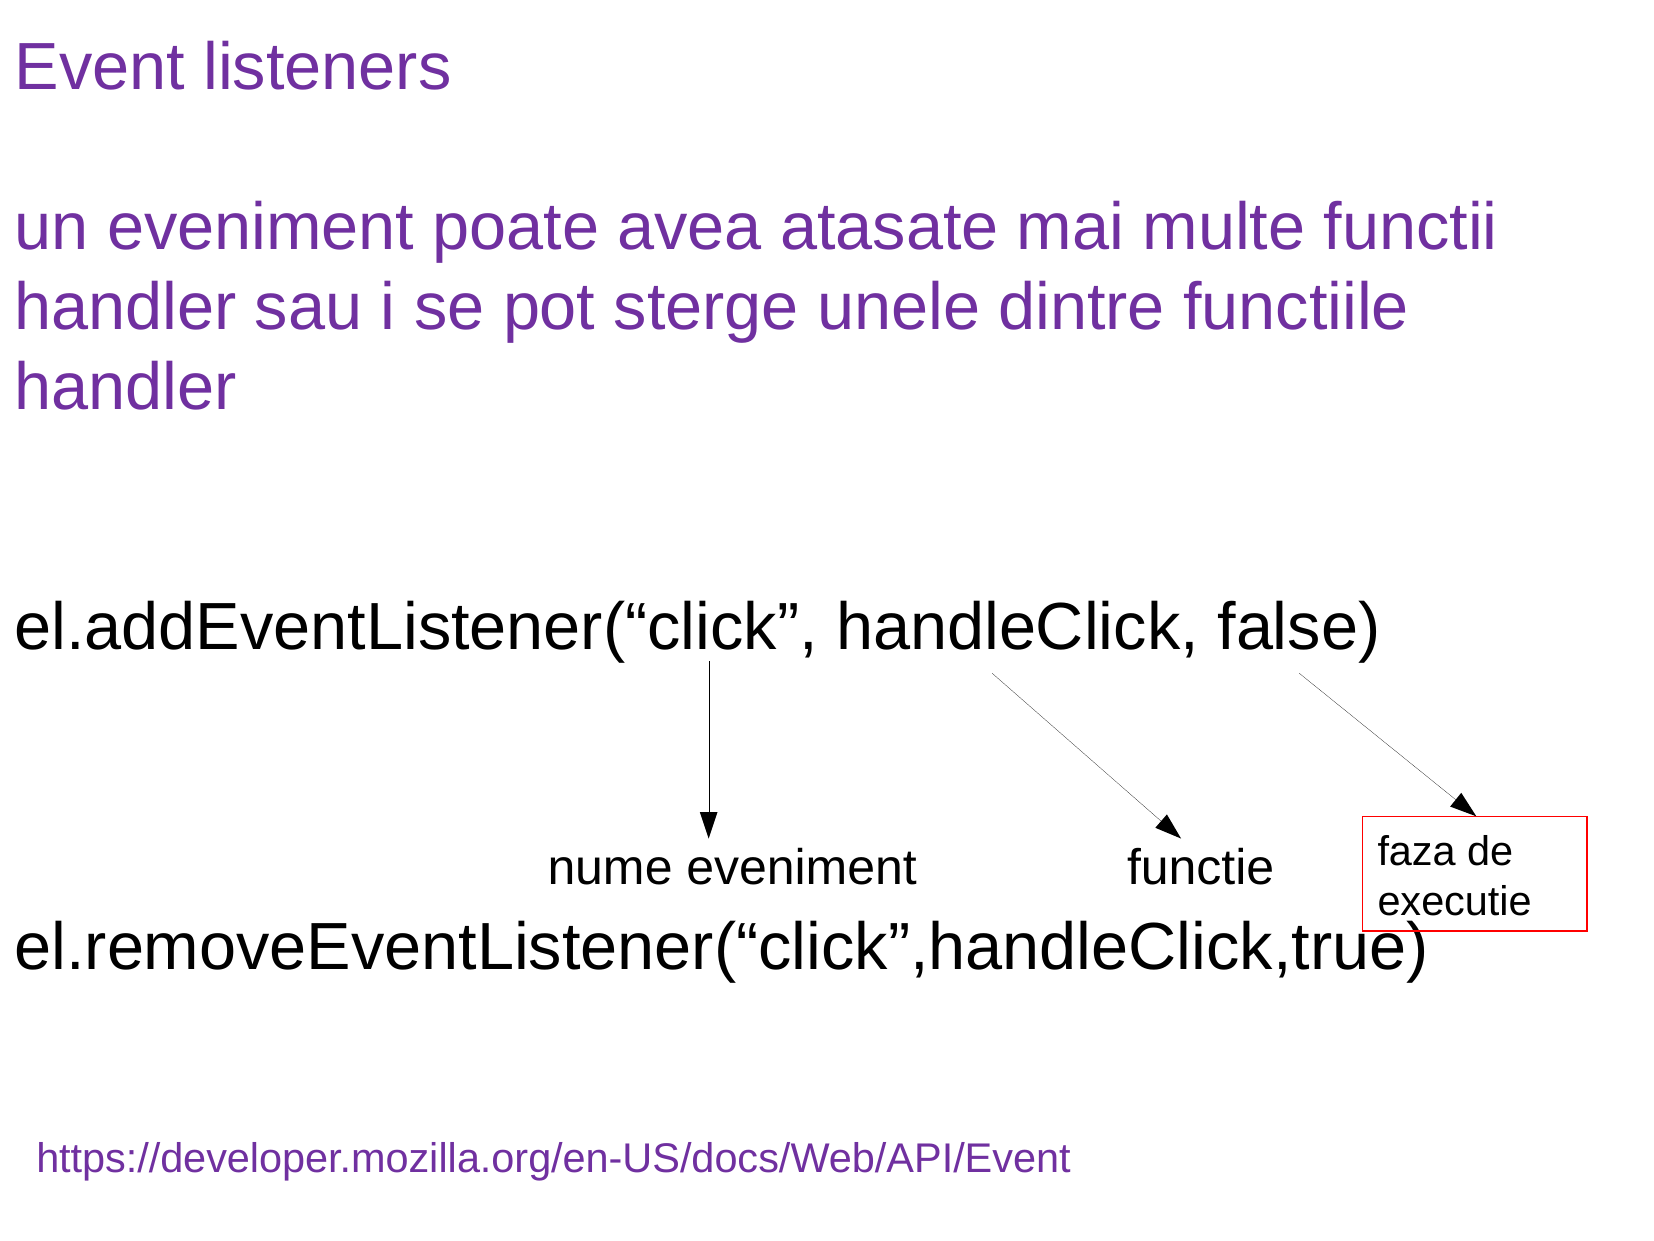

Event listeners
un eveniment poate avea atasate mai multe functii handler sau i se pot sterge unele dintre functiile handler
el.addEventListener(“click”, handleClick, false)
el.removeEventListener(“click”,handleClick,true)
faza de executie
functie
nume eveniment
https://developer.mozilla.org/en-US/docs/Web/API/Event